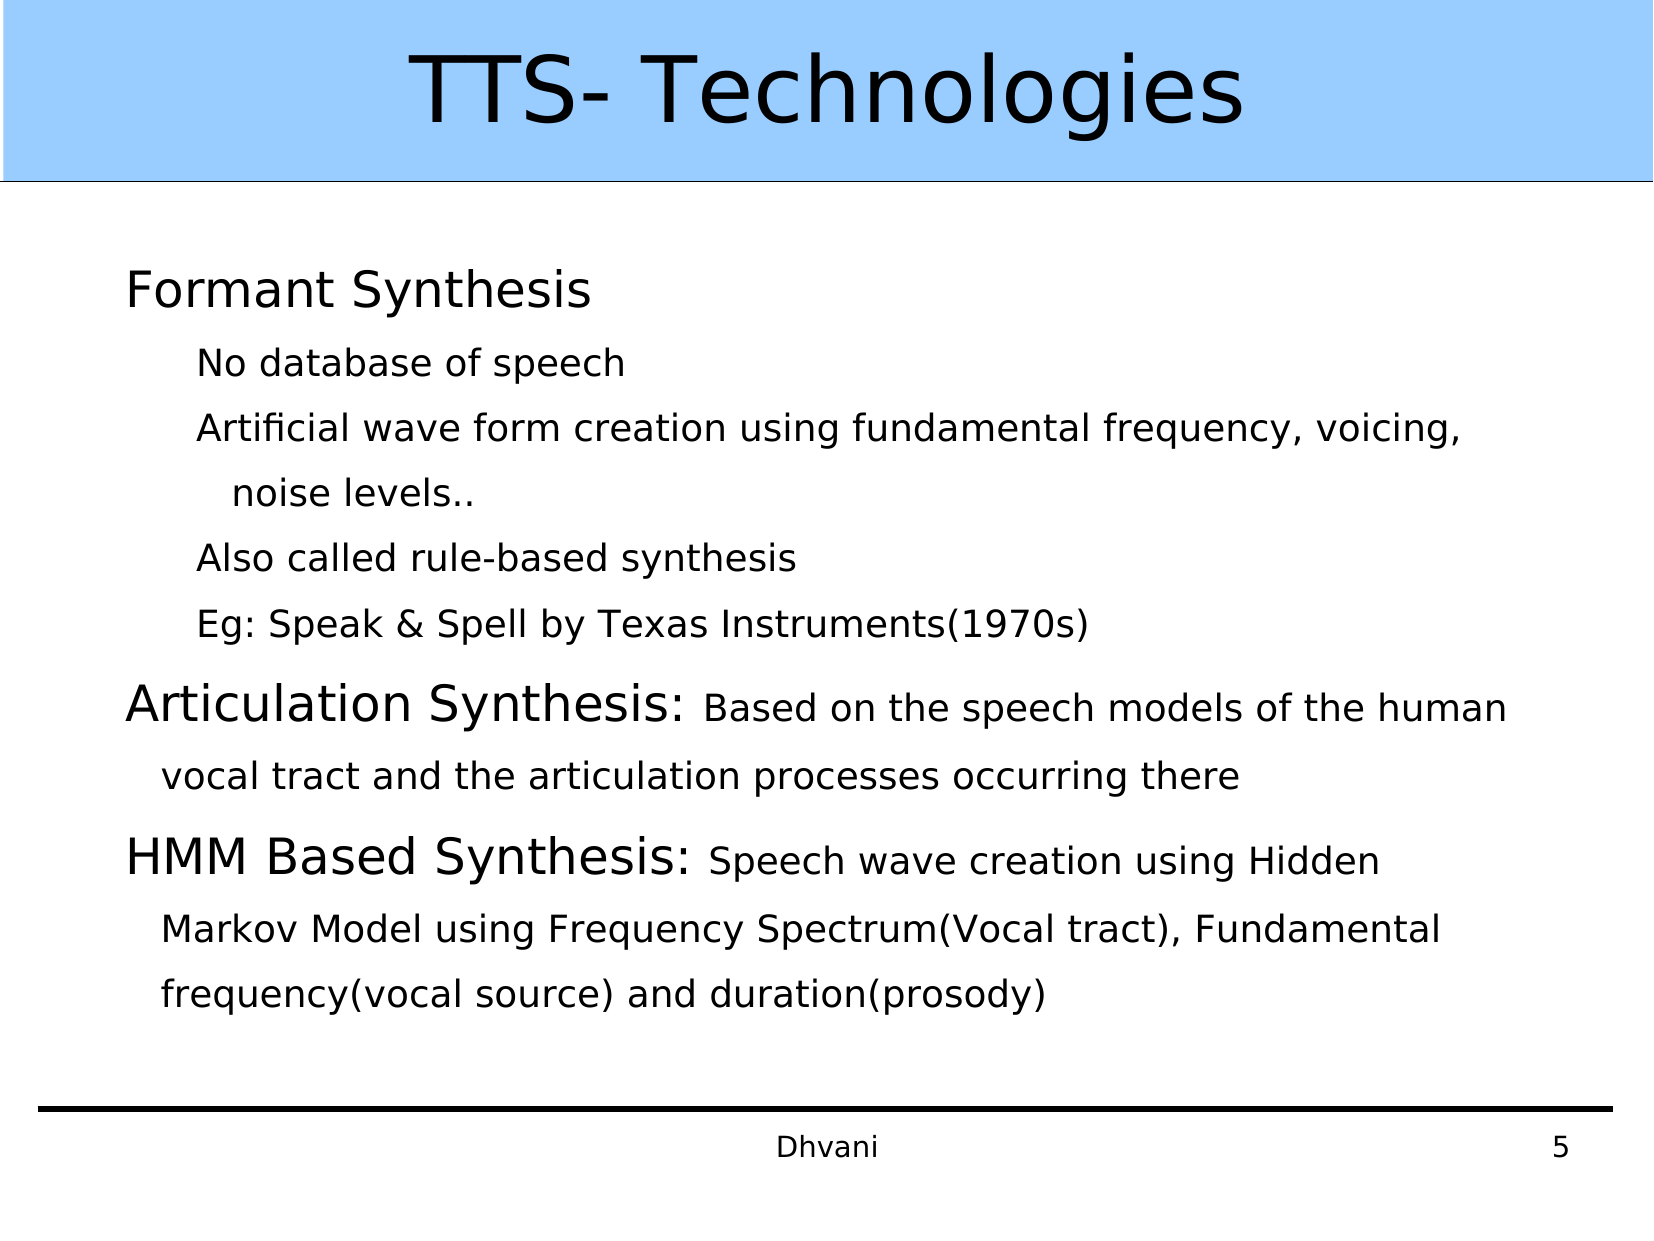

# TTS- Technologies
Formant Synthesis
No database of speech
Artificial wave form creation using fundamental frequency, voicing, noise levels..
Also called rule-based synthesis
Eg: Speak & Spell by Texas Instruments(1970s)
Articulation Synthesis: Based on the speech models of the human vocal tract and the articulation processes occurring there
HMM Based Synthesis: Speech wave creation using Hidden Markov Model using Frequency Spectrum(Vocal tract), Fundamental frequency(vocal source) and duration(prosody)
Dhvani
5